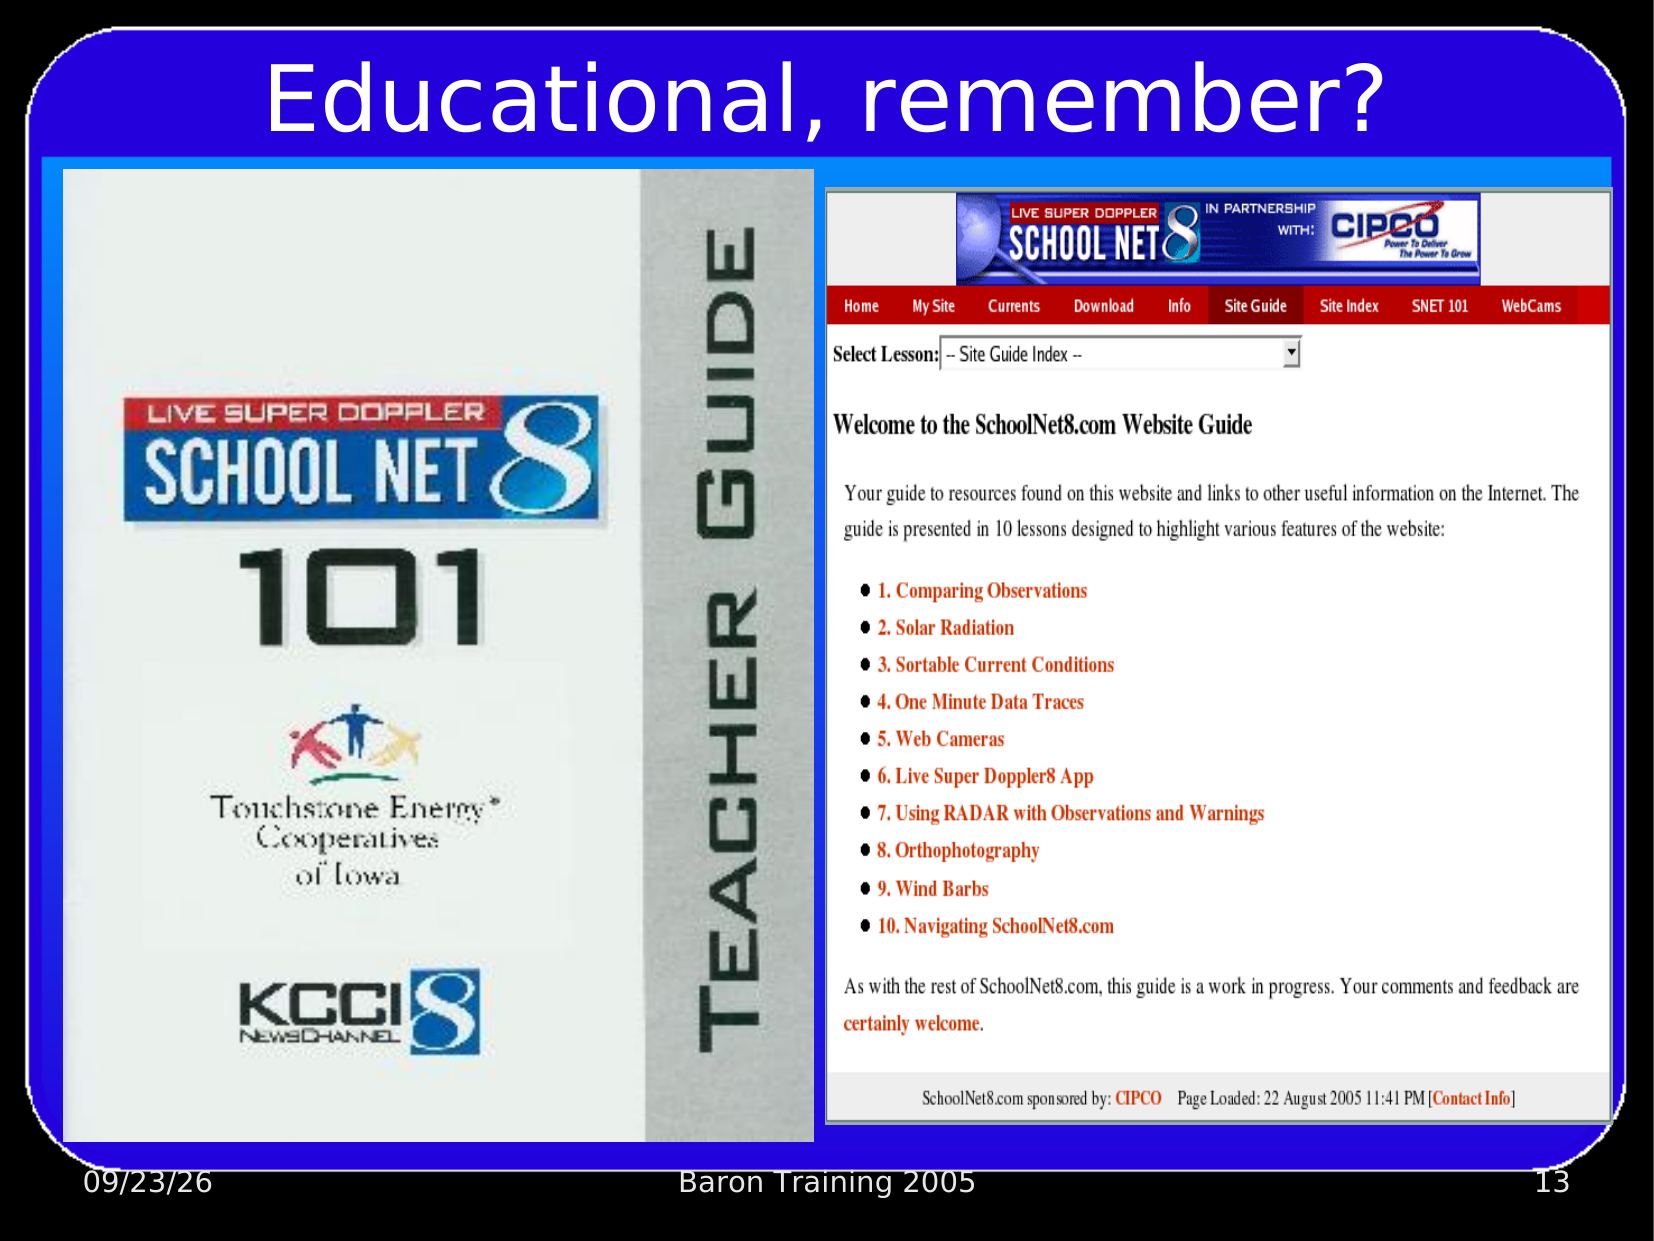

# Educational, remember?
Baron Training 2005
13